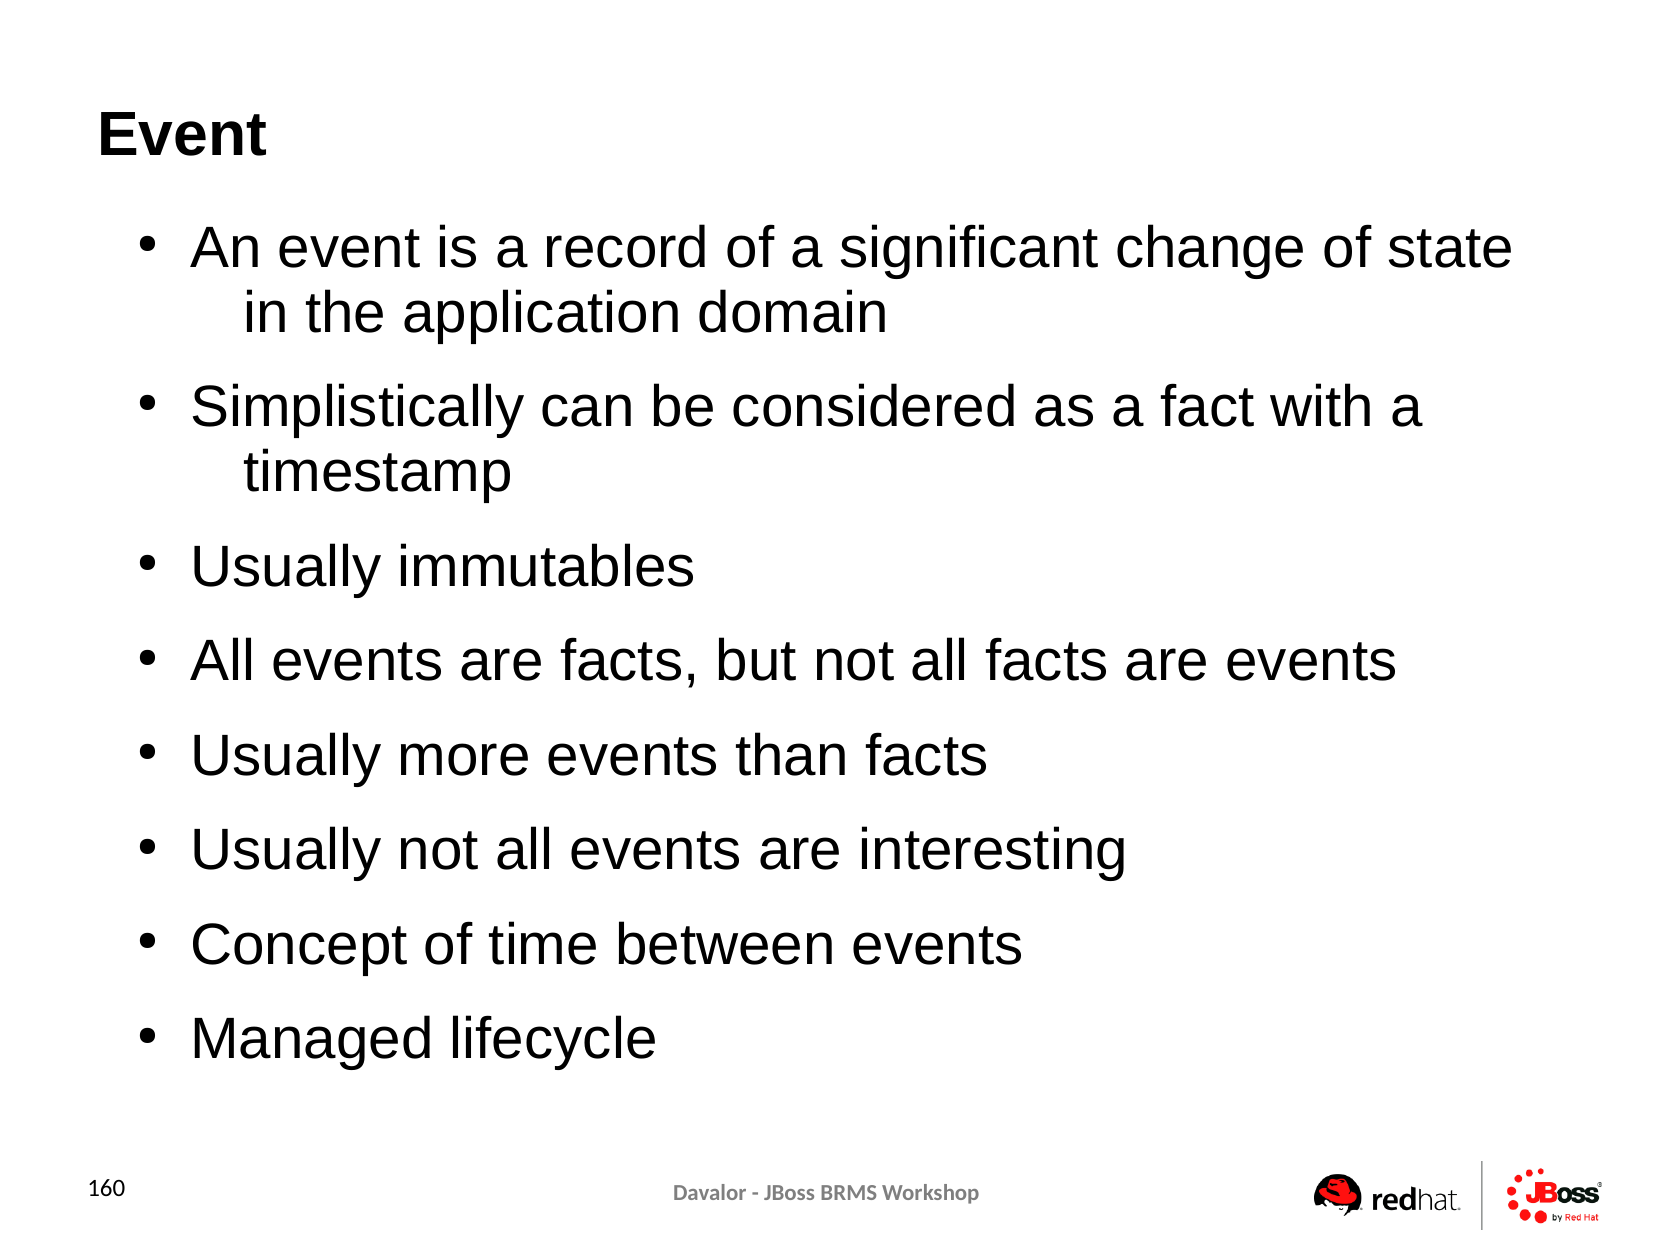

# Event
An event is a record of a significant change of state in the application domain
Simplistically can be considered as a fact with a timestamp
Usually immutables
All events are facts, but not all facts are events
Usually more events than facts
Usually not all events are interesting
Concept of time between events
Managed lifecycle